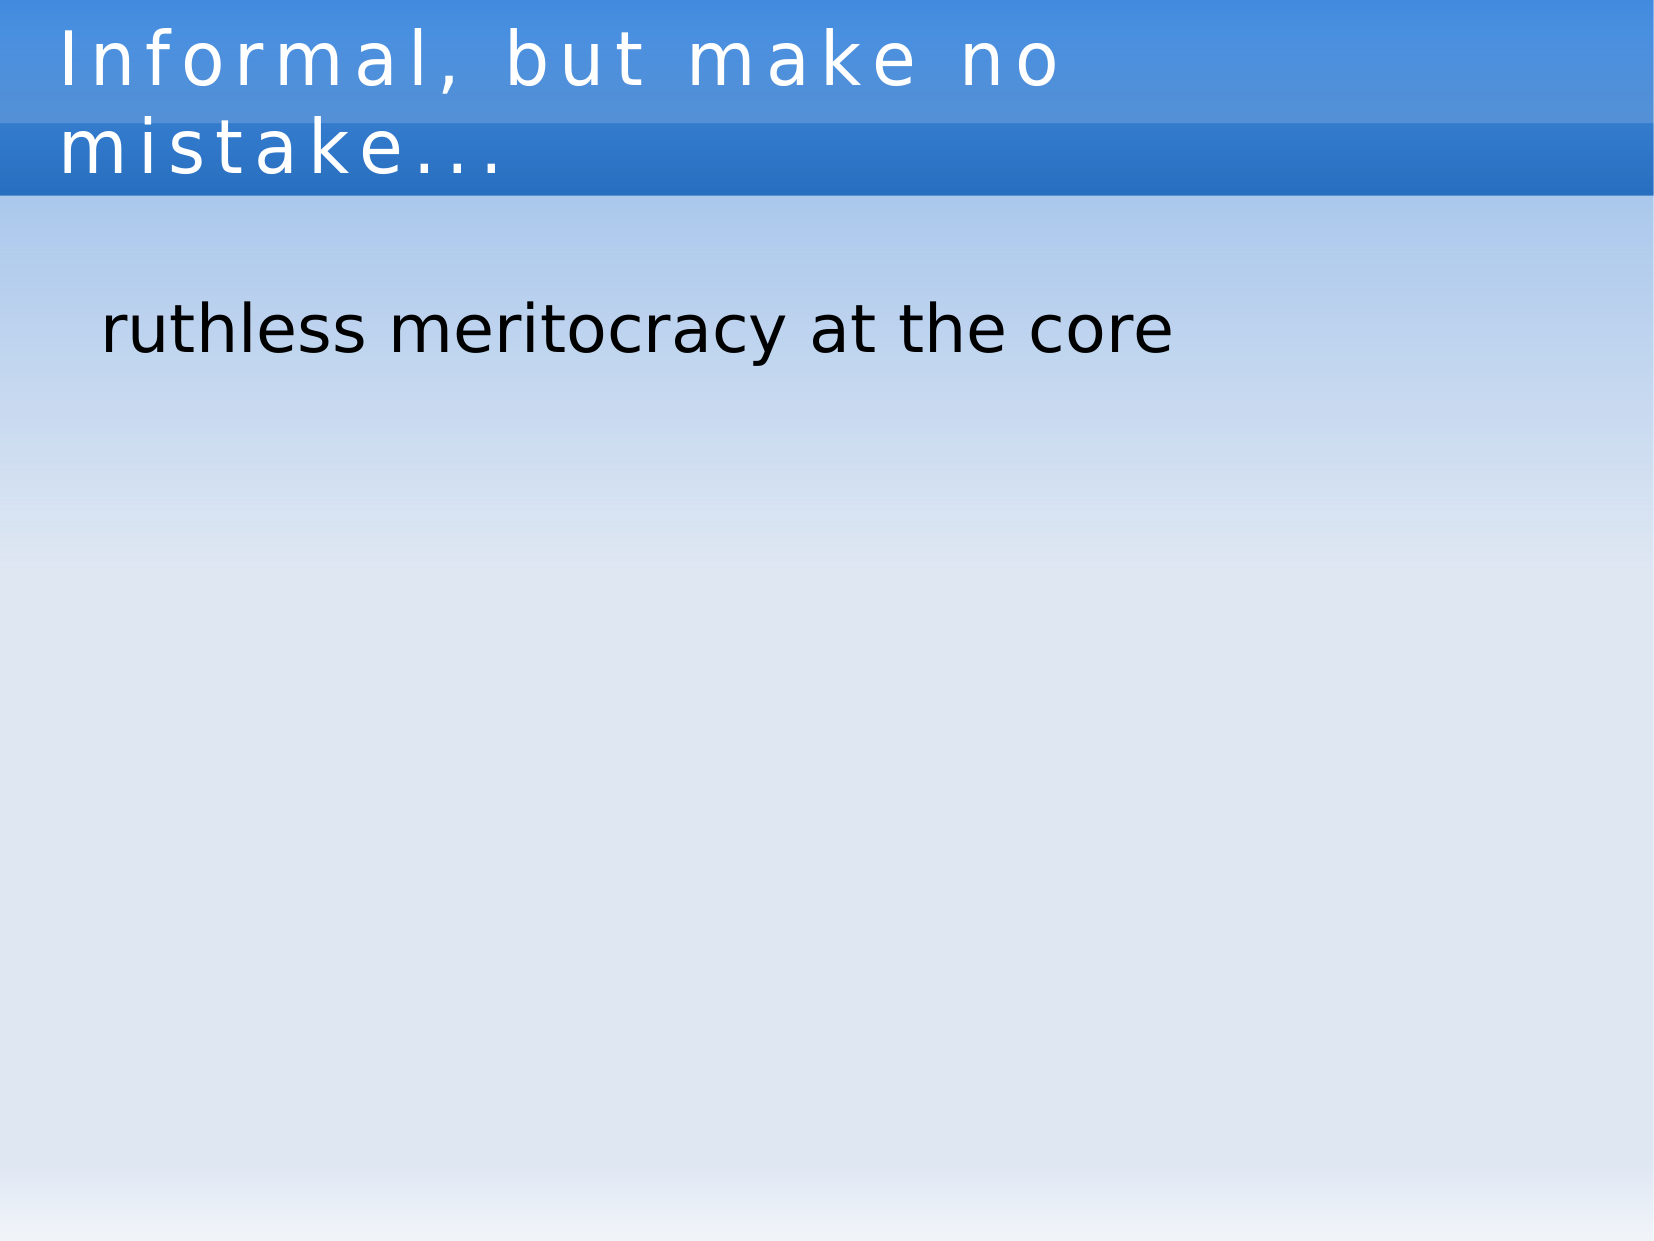

# Informal, but make no mistake...
ruthless meritocracy at the core